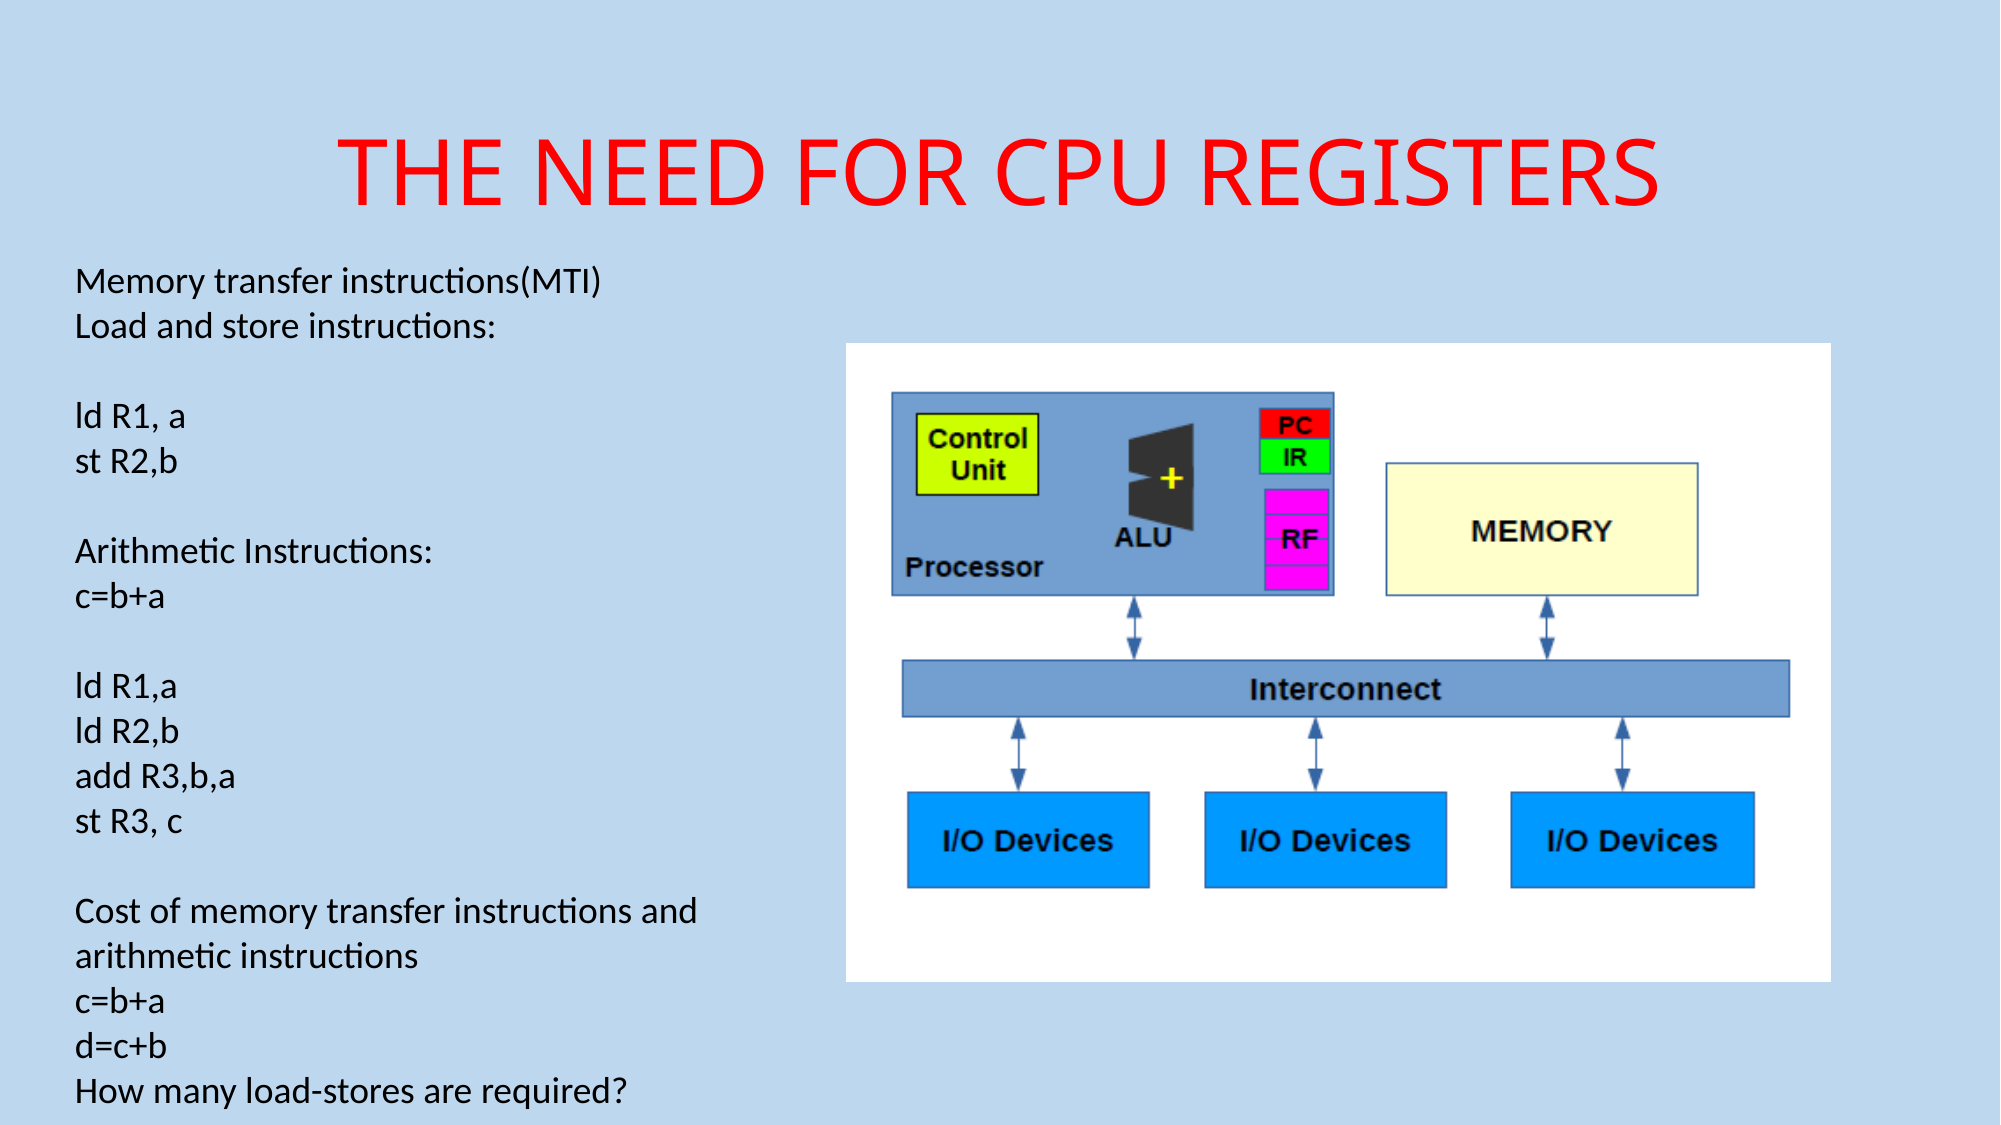

# THE NEED FOR CPU REGISTERS
Memory transfer instructions(MTI)
Load and store instructions:
ld R1, a
st R2,b
Arithmetic Instructions:
c=b+a
ld R1,a
ld R2,b
add R3,b,a
st R3, c
Cost of memory transfer instructions and arithmetic instructions
c=b+a
d=c+b
How many load-stores are required?